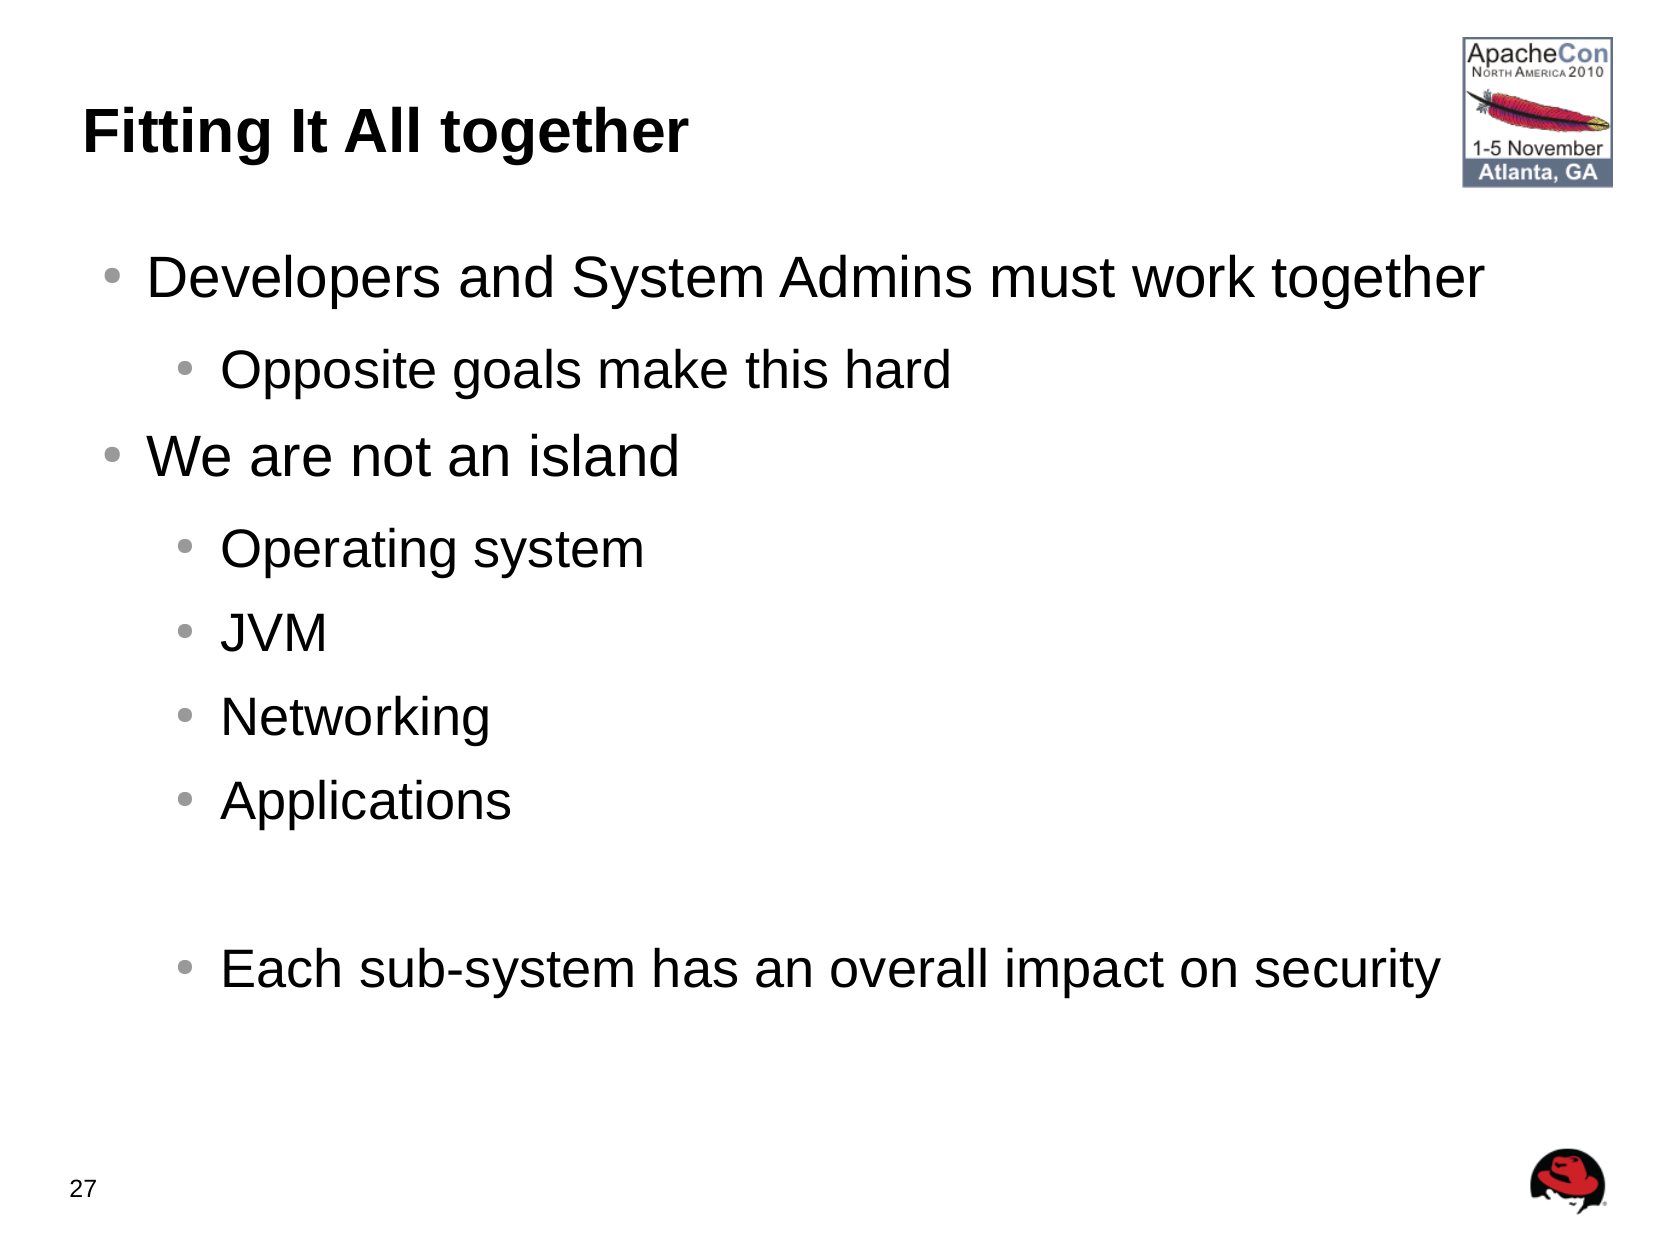

# Fitting It All together
Developers and System Admins must work together
Opposite goals make this hard
We are not an island
Operating system
JVM
Networking
Applications
Each sub-system has an overall impact on security